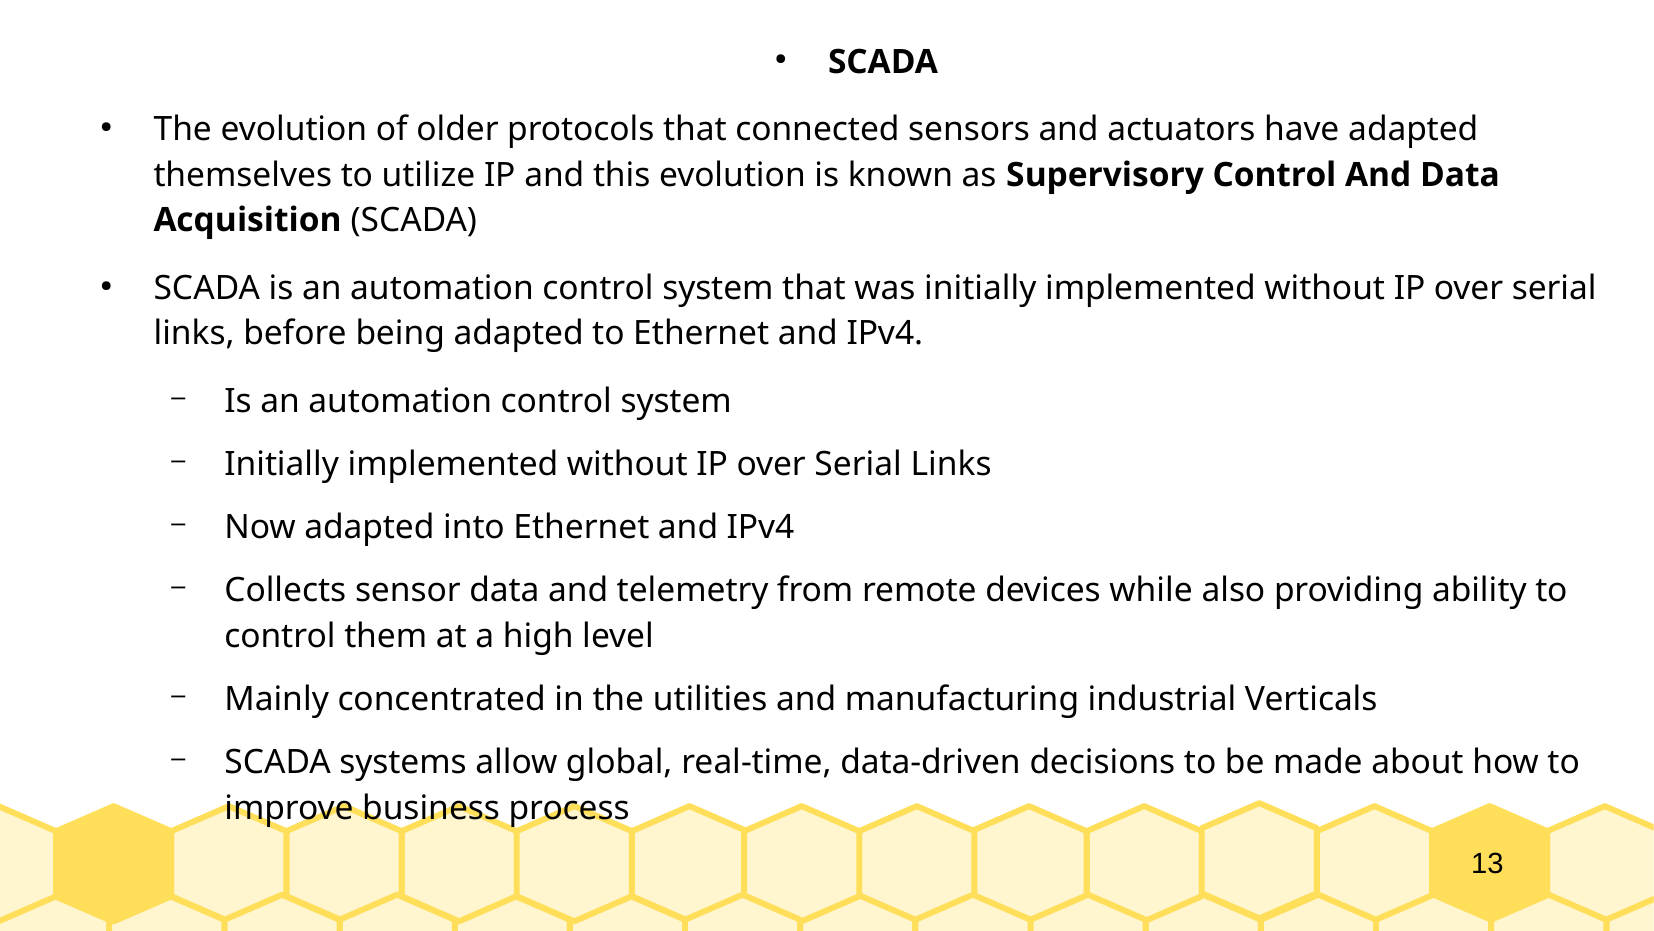

# SCADA
The evolution of older protocols that connected sensors and actuators have adapted themselves to utilize IP and this evolution is known as Supervisory Control And Data Acquisition (SCADA)
SCADA is an automation control system that was initially implemented without IP over serial links, before being adapted to Ethernet and IPv4.
Is an automation control system
Initially implemented without IP over Serial Links
Now adapted into Ethernet and IPv4
Collects sensor data and telemetry from remote devices while also providing ability to control them at a high level
Mainly concentrated in the utilities and manufacturing industrial Verticals
SCADA systems allow global, real-time, data-driven decisions to be made about how to improve business process